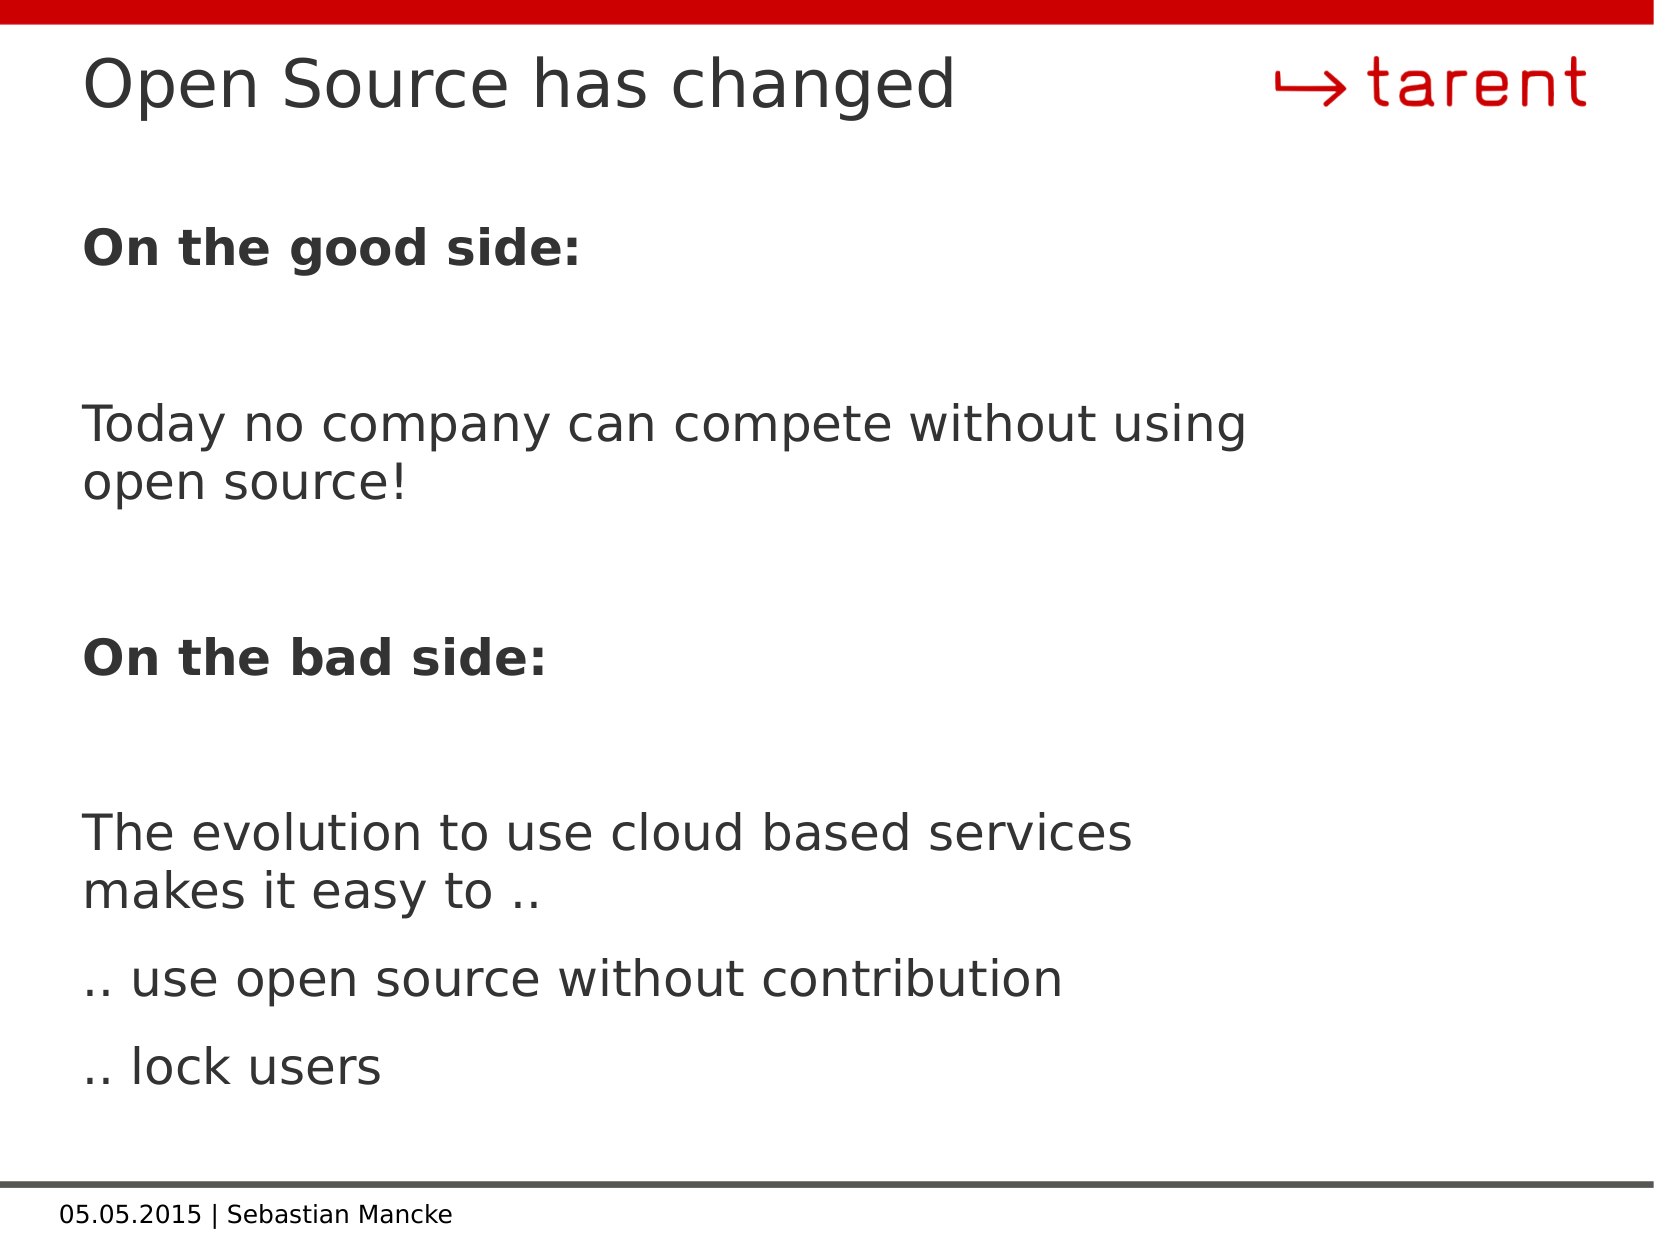

# Open Source has changed
On the good side:
Today no company can compete without using open source!
On the bad side:
The evolution to use cloud based services makes it easy to ..
.. use open source without contribution
.. lock users